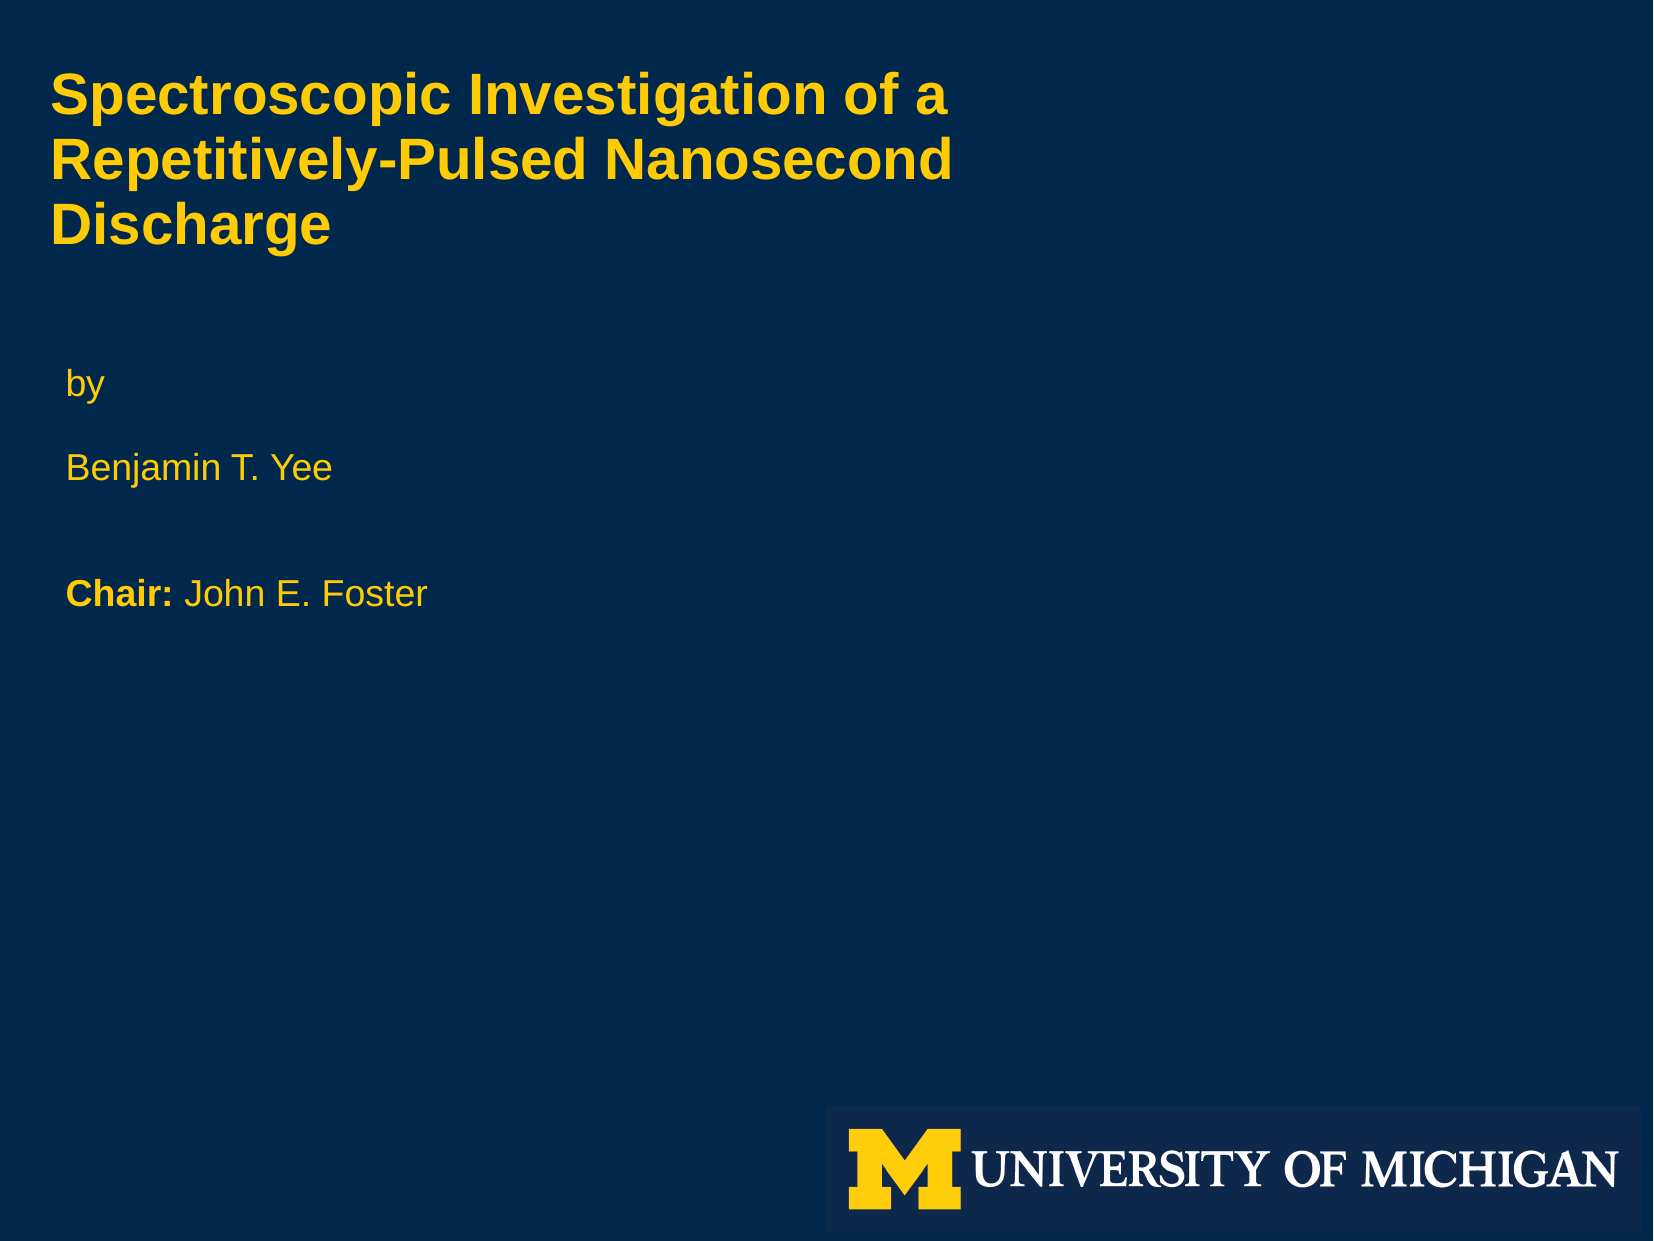

# Spectroscopic Investigation of a Repetitively-Pulsed Nanosecond Discharge
by
Benjamin T. Yee
Chair: John E. Foster